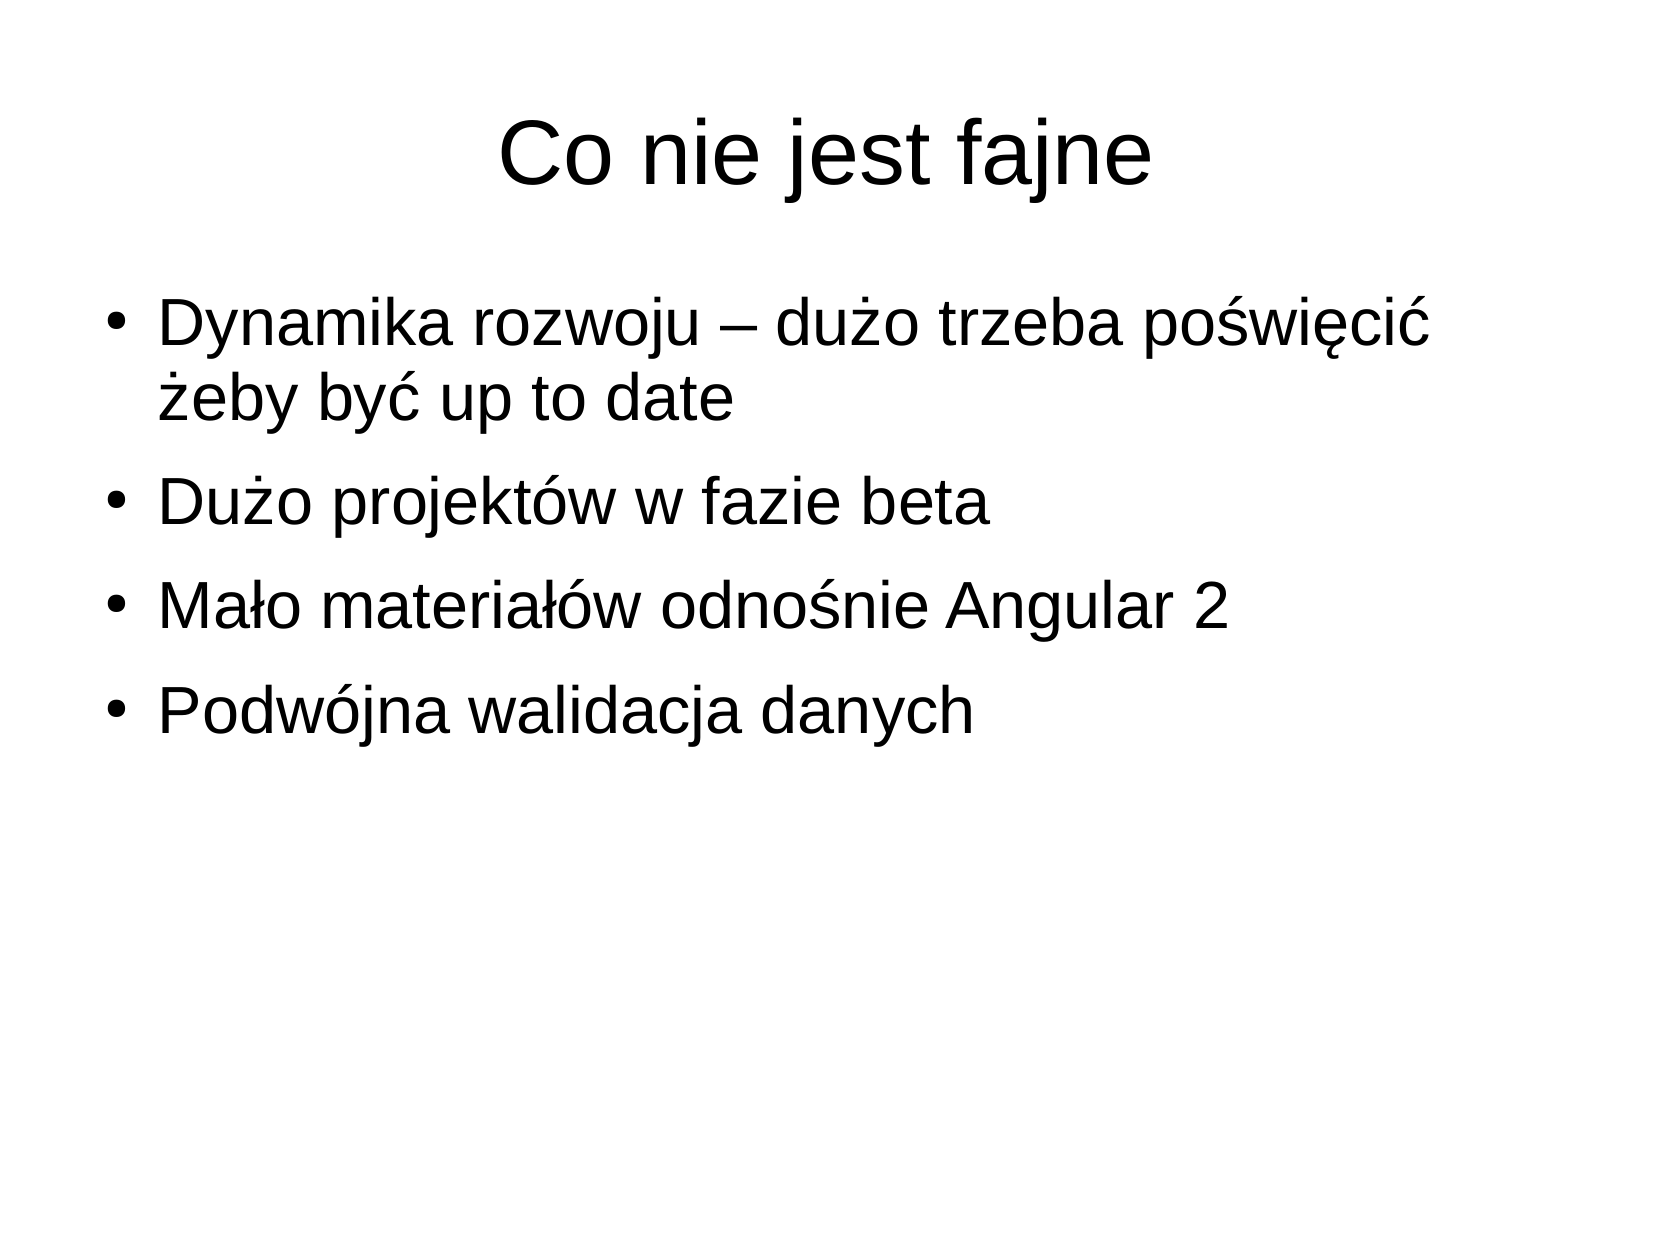

# Co nie jest fajne
Dynamika rozwoju – dużo trzeba poświęcić żeby być up to date
Dużo projektów w fazie beta
Mało materiałów odnośnie Angular 2
Podwójna walidacja danych